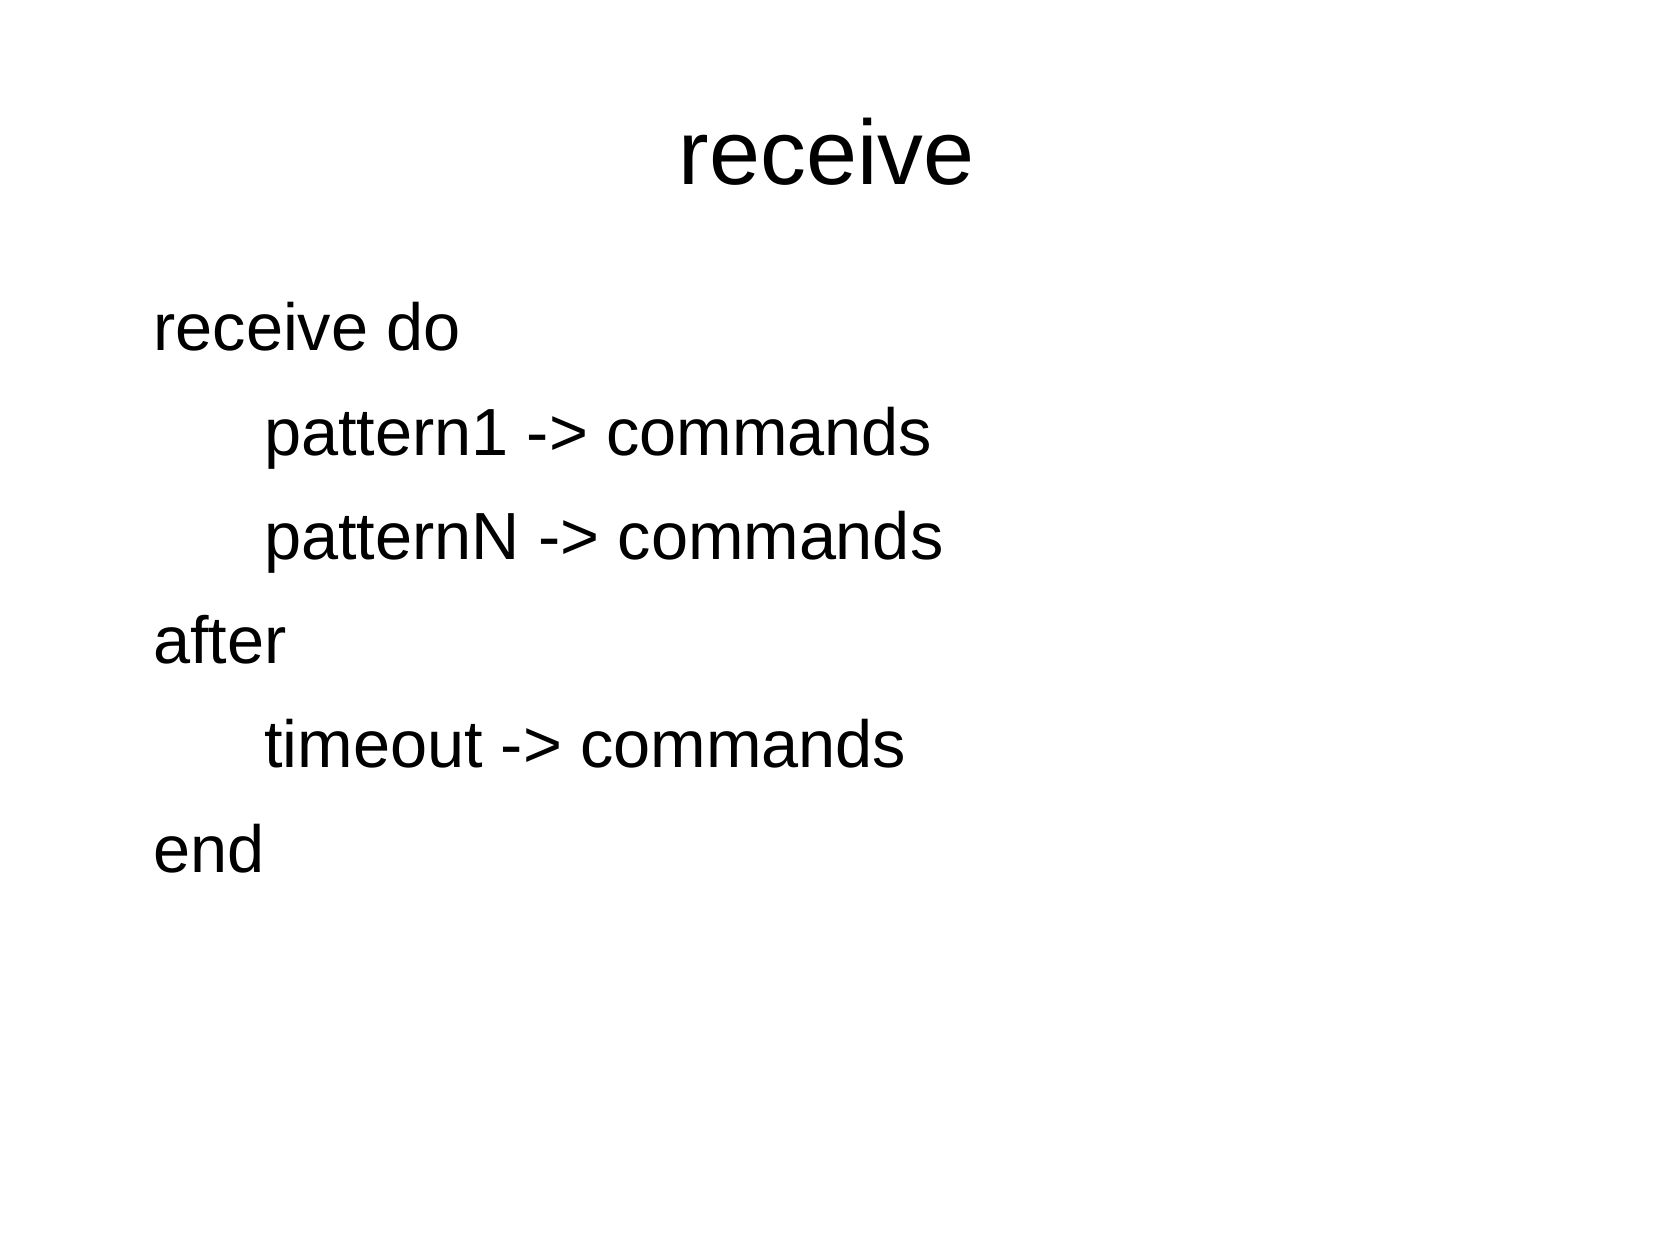

# receive
receive do
 pattern1 -> commands
 patternN -> commands
after
 timeout -> commands
end